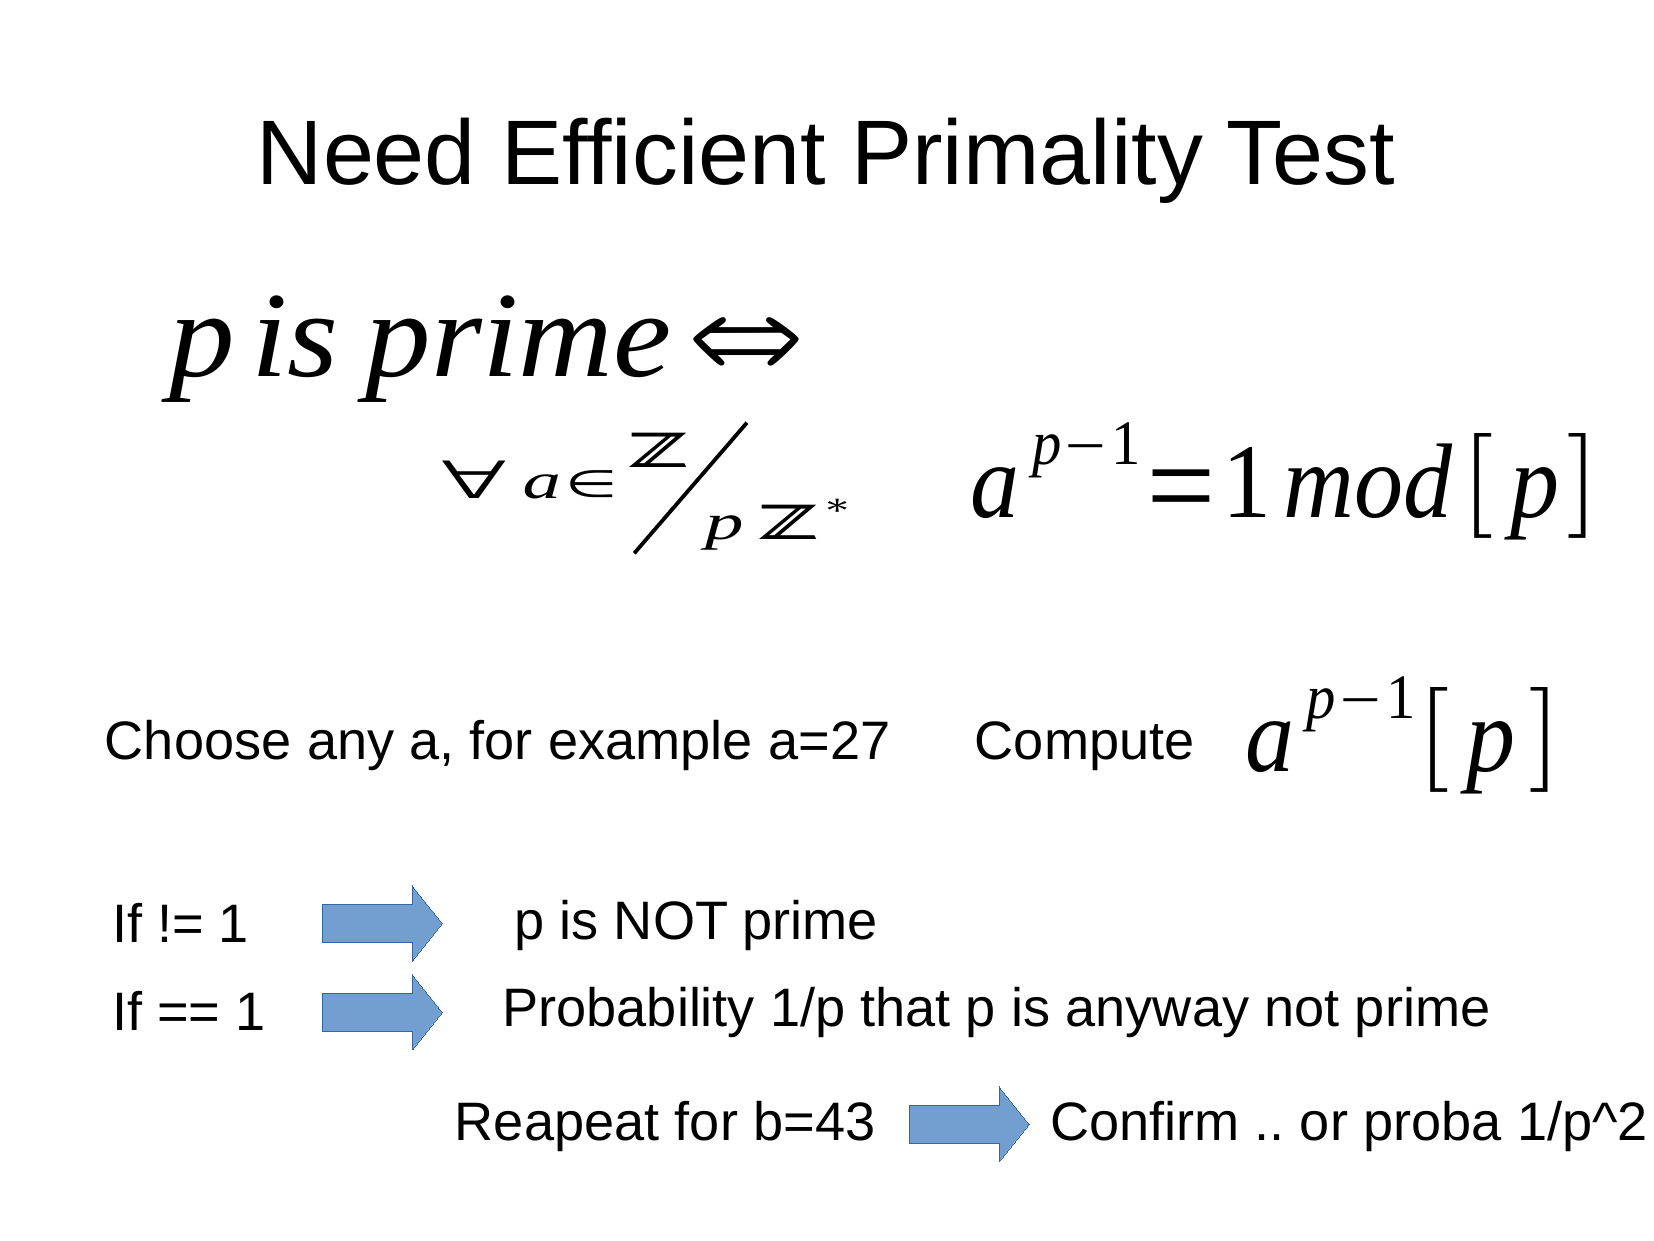

# Need Efficient Primality Test
Choose any a, for example a=27
Compute
p is NOT prime
If != 1
Probability 1/p that p is anyway not prime
If == 1
Reapeat for b=43
Confirm .. or proba 1/p^2